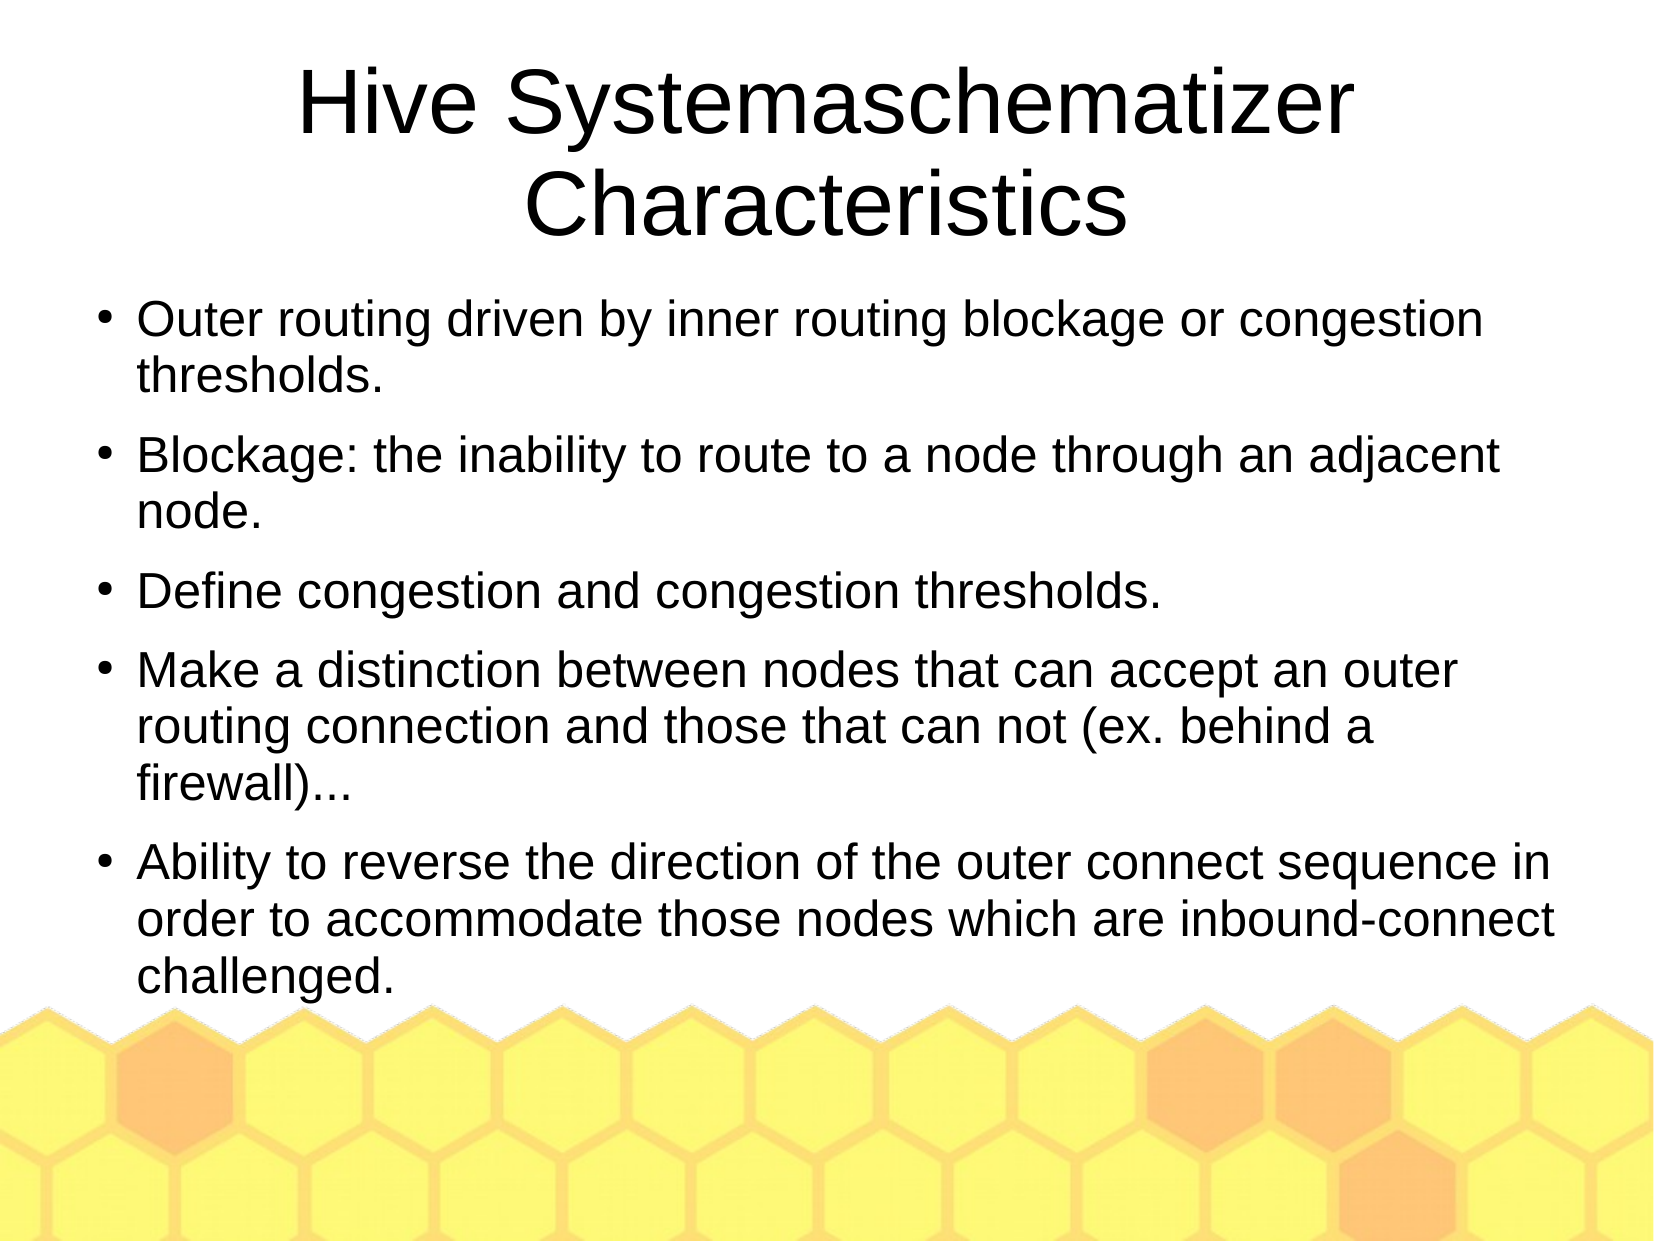

# Hive Systemaschematizer Characteristics
Outer routing driven by inner routing blockage or congestion thresholds.
Blockage: the inability to route to a node through an adjacent node.
Define congestion and congestion thresholds.
Make a distinction between nodes that can accept an outer routing connection and those that can not (ex. behind a firewall)...
Ability to reverse the direction of the outer connect sequence in order to accommodate those nodes which are inbound-connect challenged.